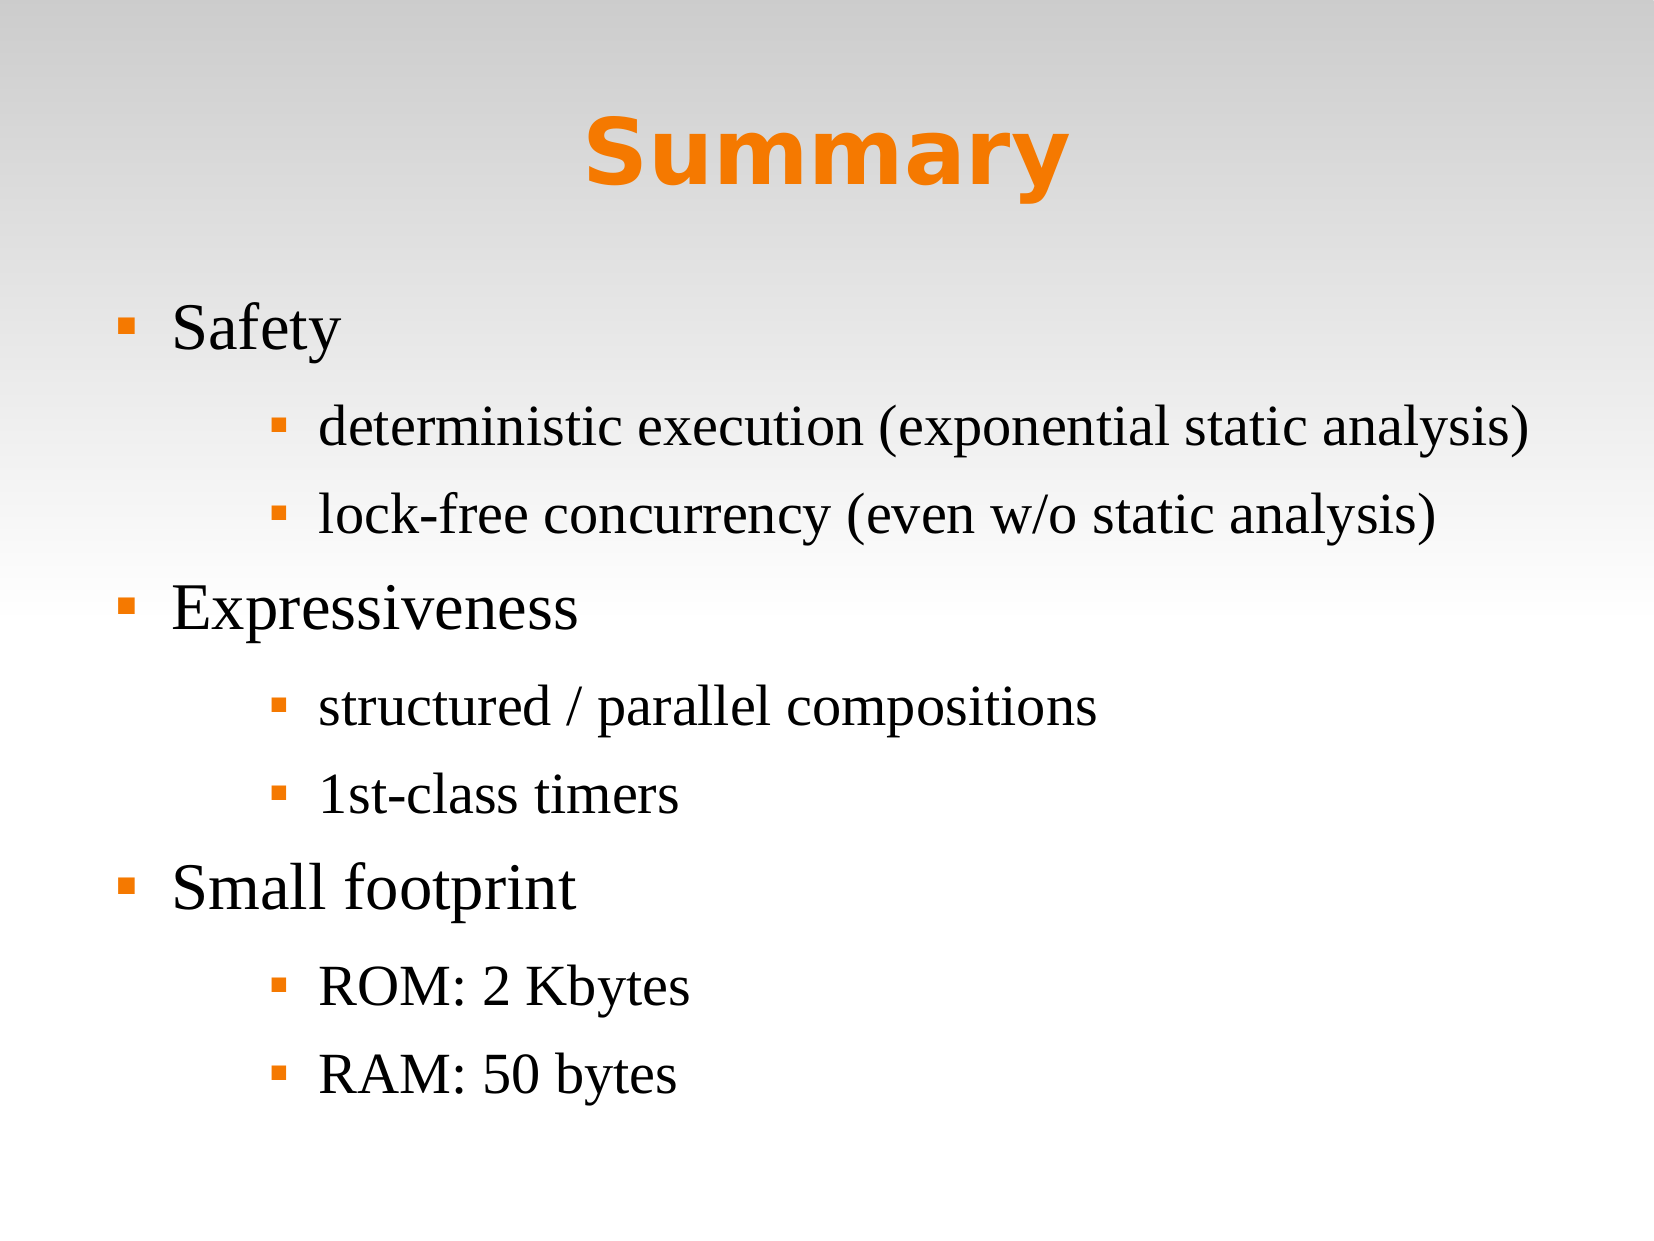

# Summary
Safety
deterministic execution (exponential static analysis)
lock-free concurrency (even w/o static analysis)
Expressiveness
structured / parallel compositions
1st-class timers
Small footprint
ROM: 2 Kbytes
RAM: 50 bytes